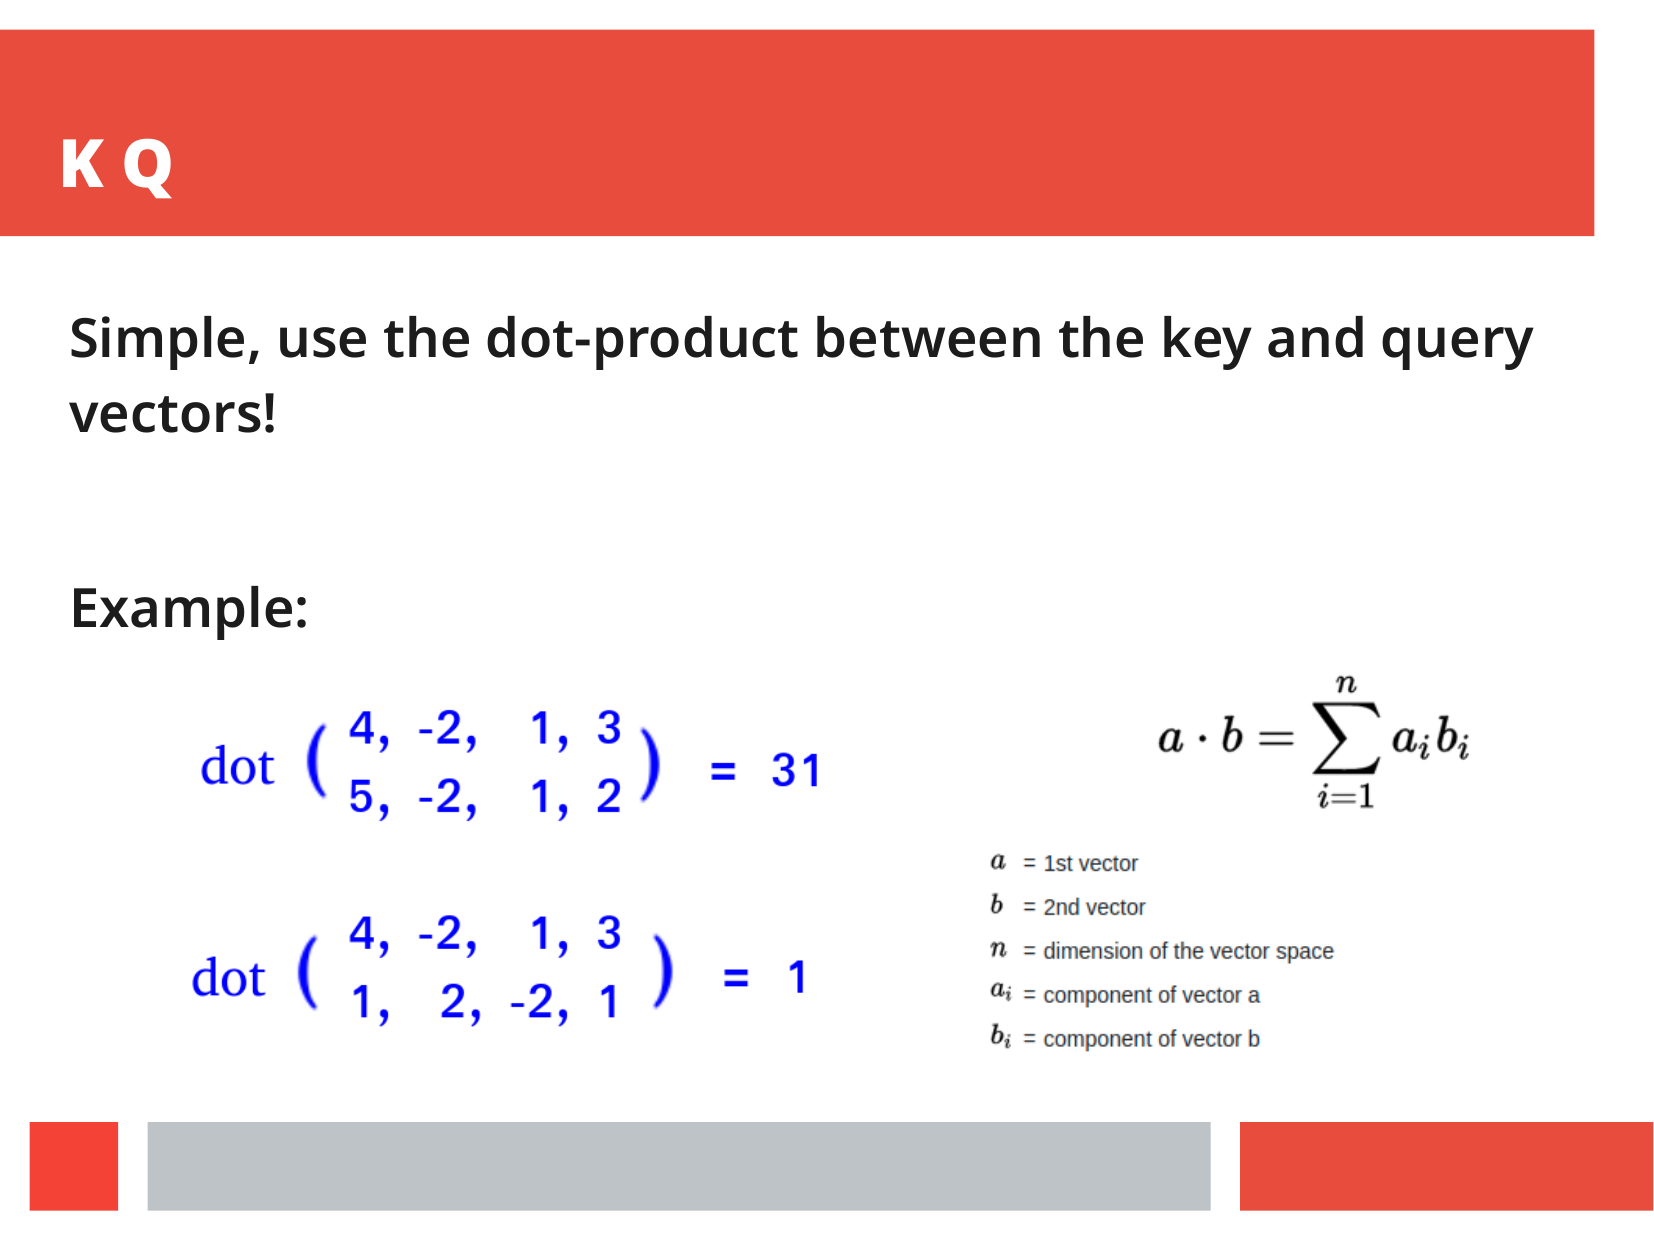

# K Q
Simple, use the dot-product between the key and query vectors!
Example: